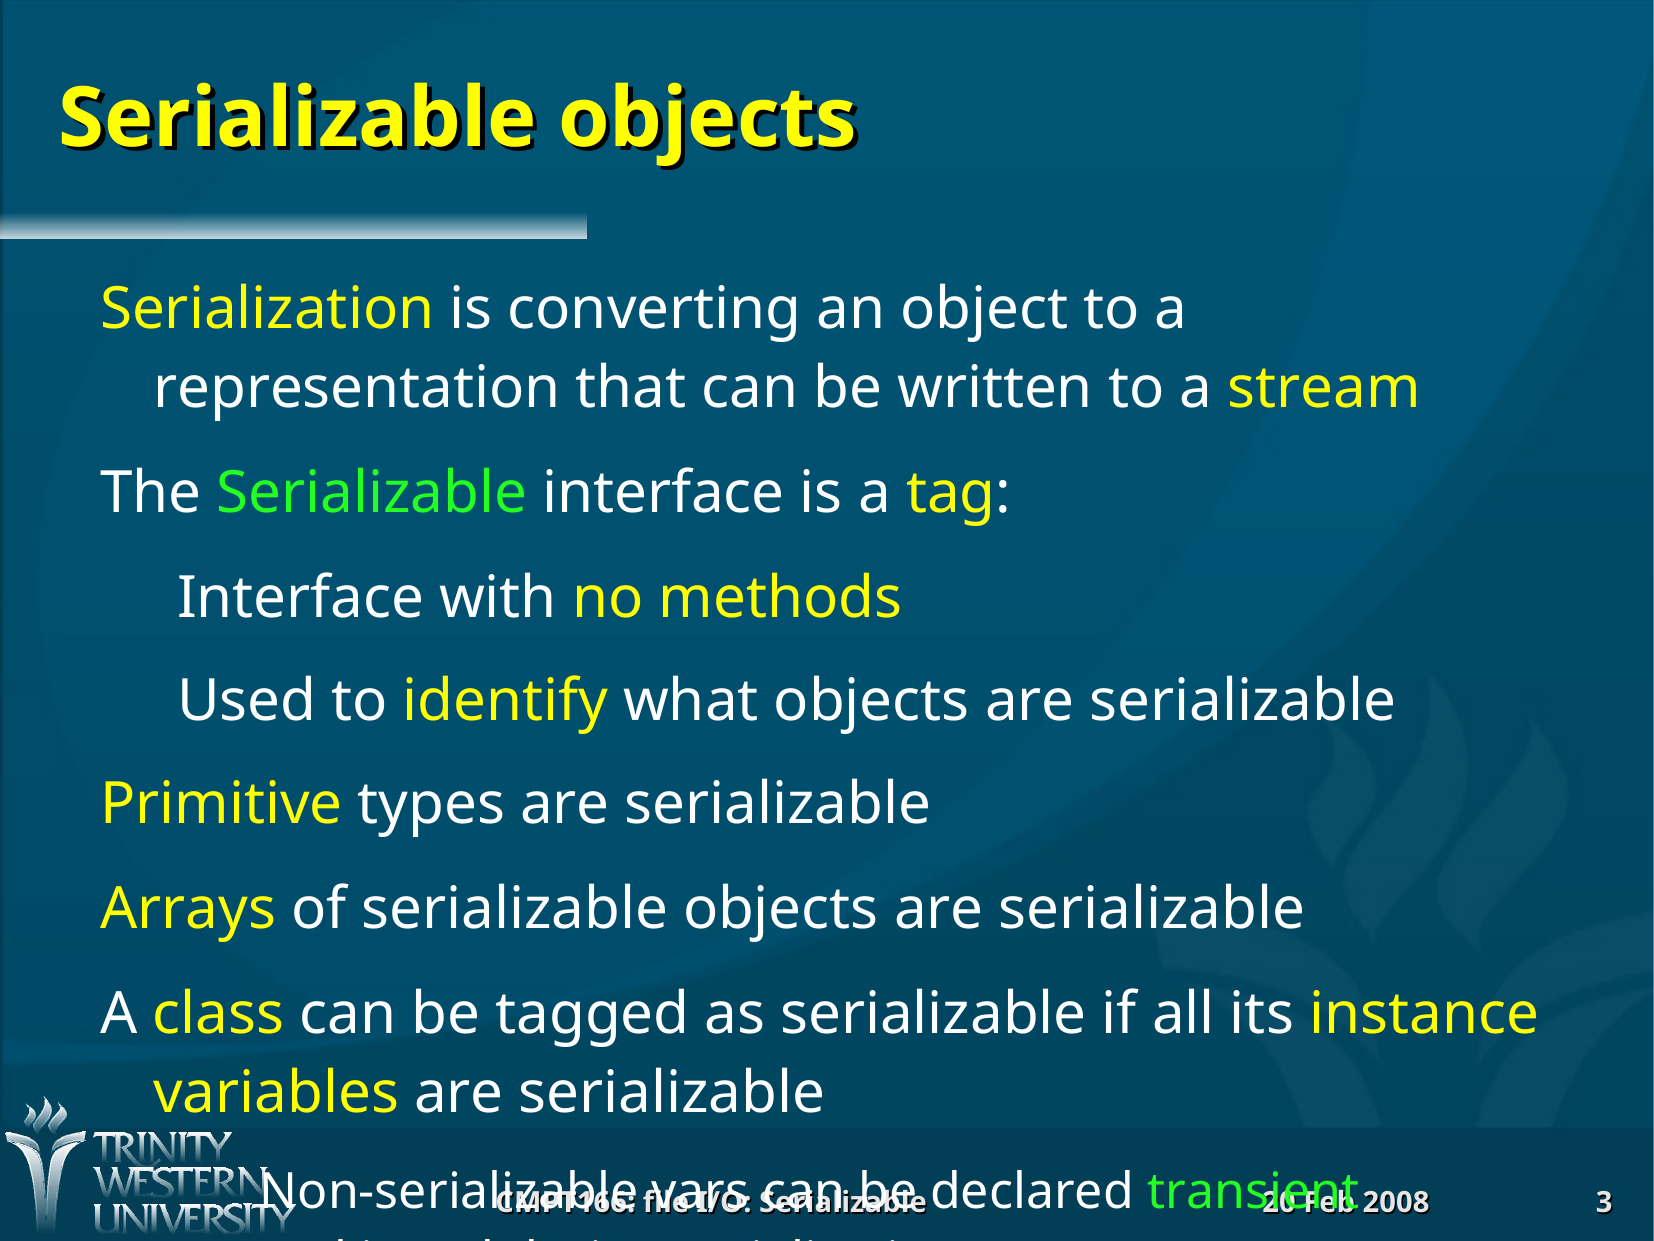

# Serializable objects
Serialization is converting an object to a representation that can be written to a stream
The Serializable interface is a tag:
Interface with no methods
Used to identify what objects are serializable
Primitive types are serializable
Arrays of serializable objects are serializable
A class can be tagged as serializable if all its instance variables are serializable
Non-serializable vars can be declared transient (skipped during serialization)
CMPT166: file I/O: Serializable
20 Feb 2008
3